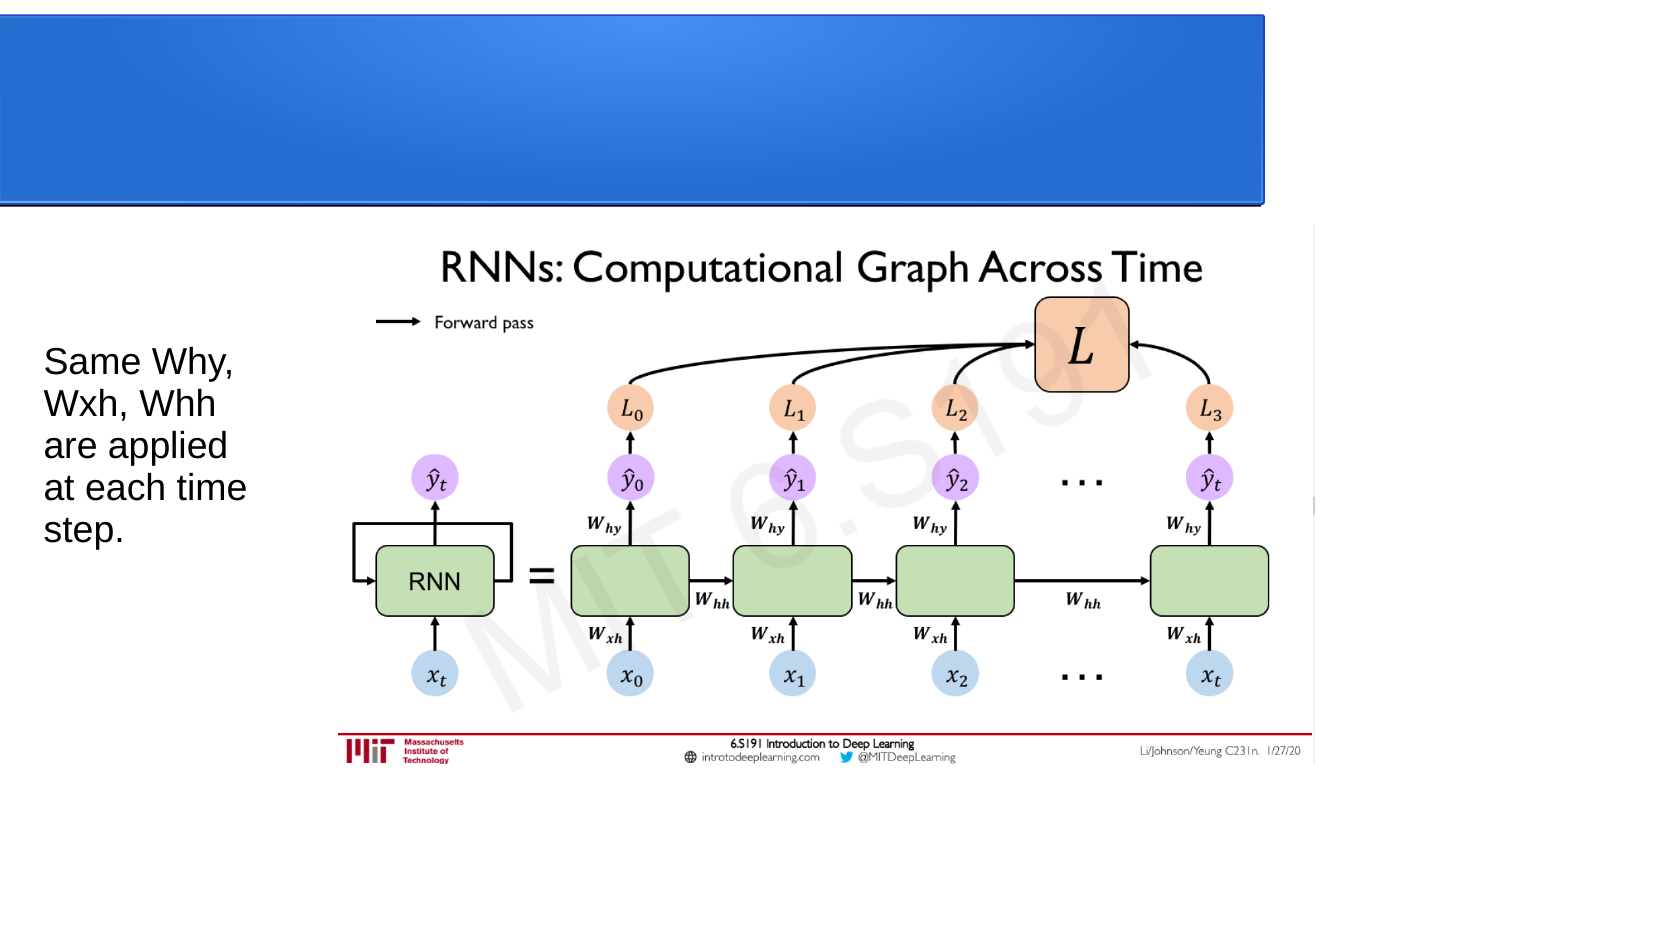

Same Why, Wxh, Whh are applied at each time step.